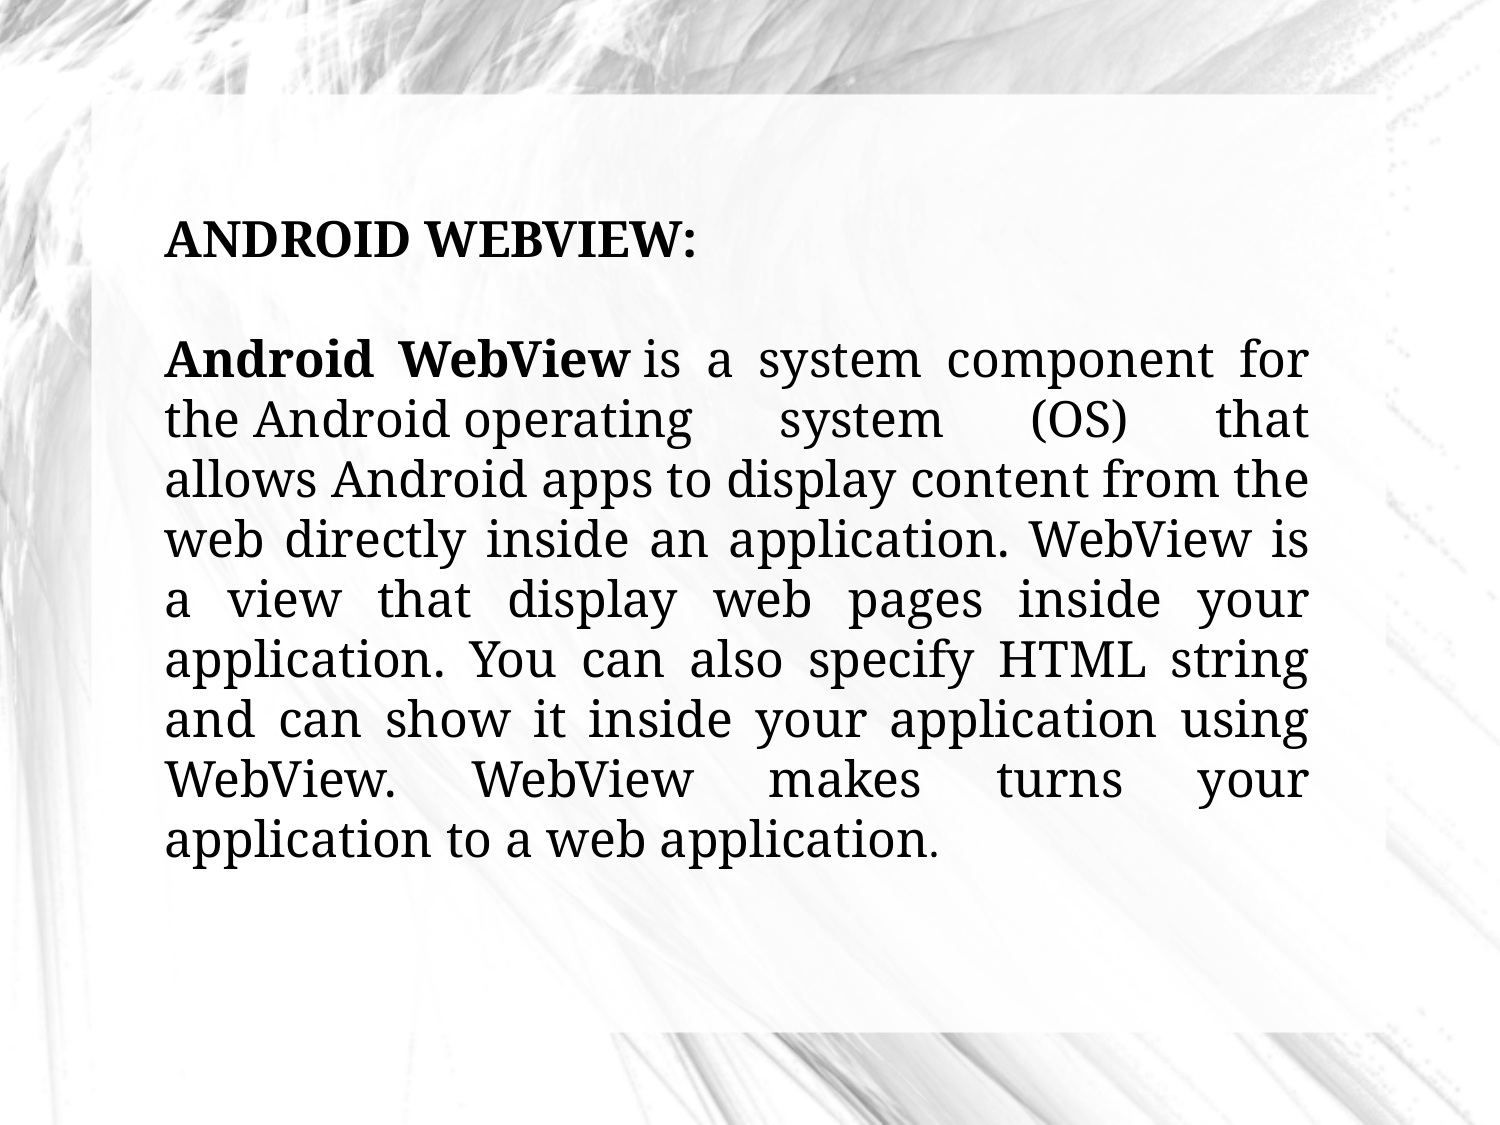

ANDROID WEBVIEW:
Android WebView is a system component for the Android operating system (OS) that allows Android apps to display content from the web directly inside an application. WebView is a view that display web pages inside your application. You can also specify HTML string and can show it inside your application using WebView. WebView makes turns your application to a web application.